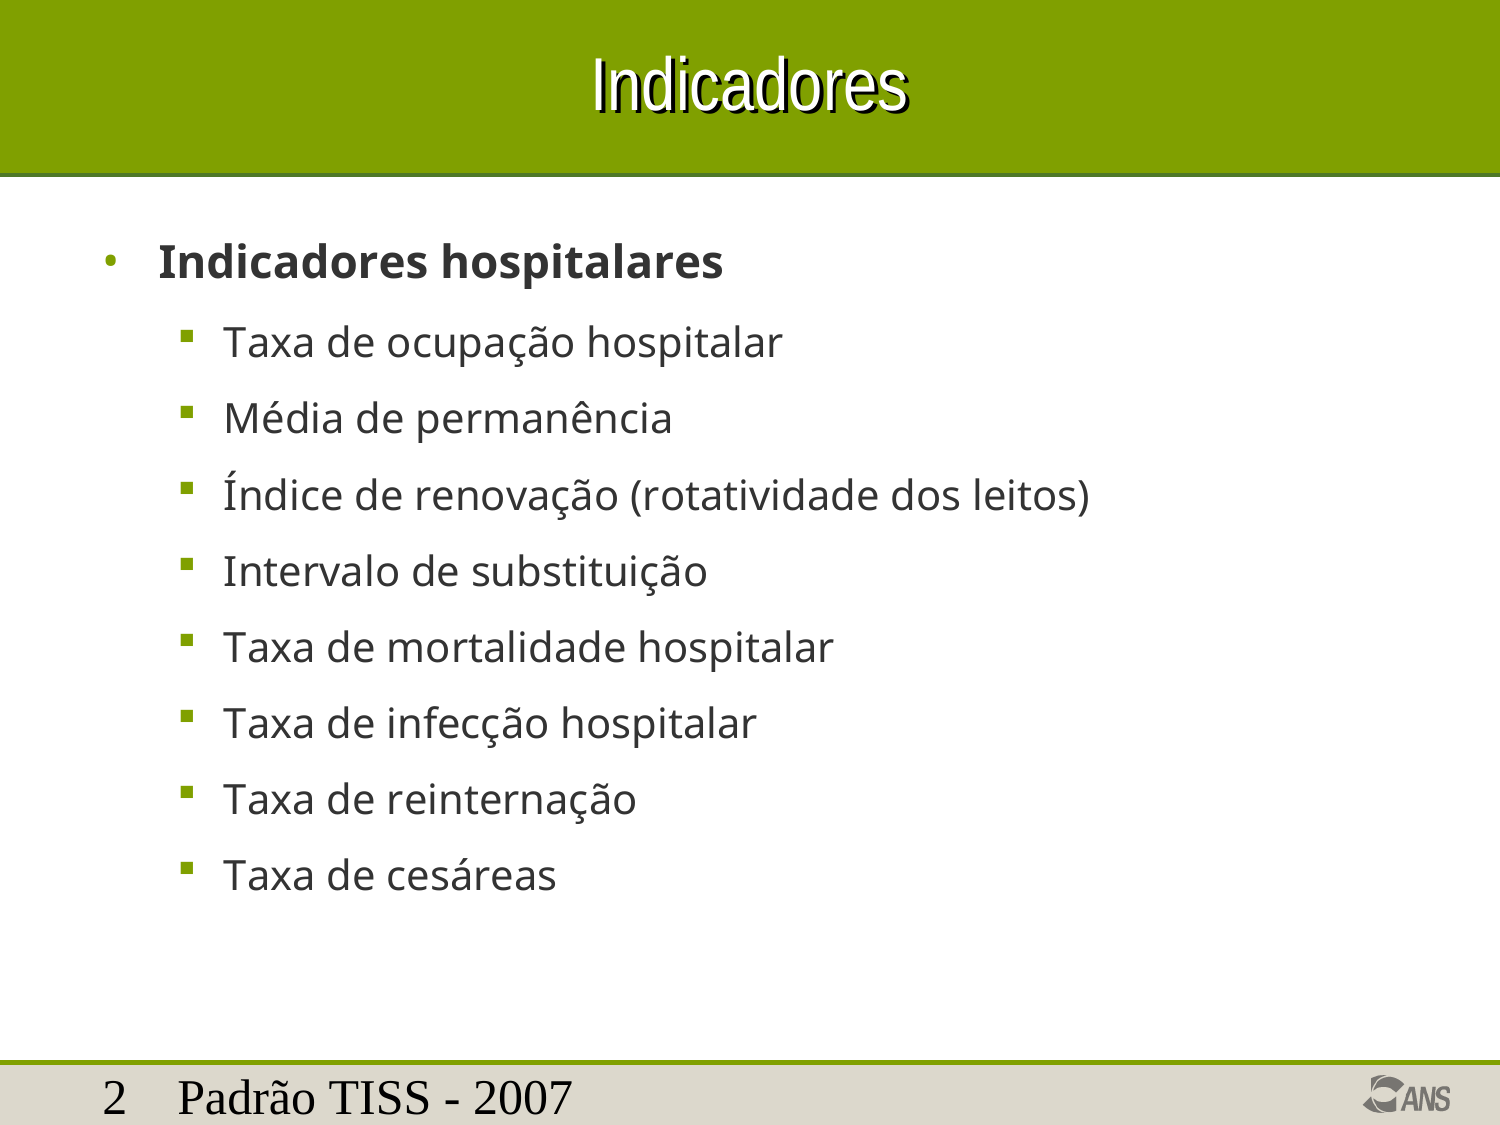

# Indicadores
Indicadores hospitalares
Taxa de ocupação hospitalar
Média de permanência
Índice de renovação (rotatividade dos leitos)
Intervalo de substituição
Taxa de mortalidade hospitalar
Taxa de infecção hospitalar
Taxa de reinternação
Taxa de cesáreas
28
Padrão TISS - 2007